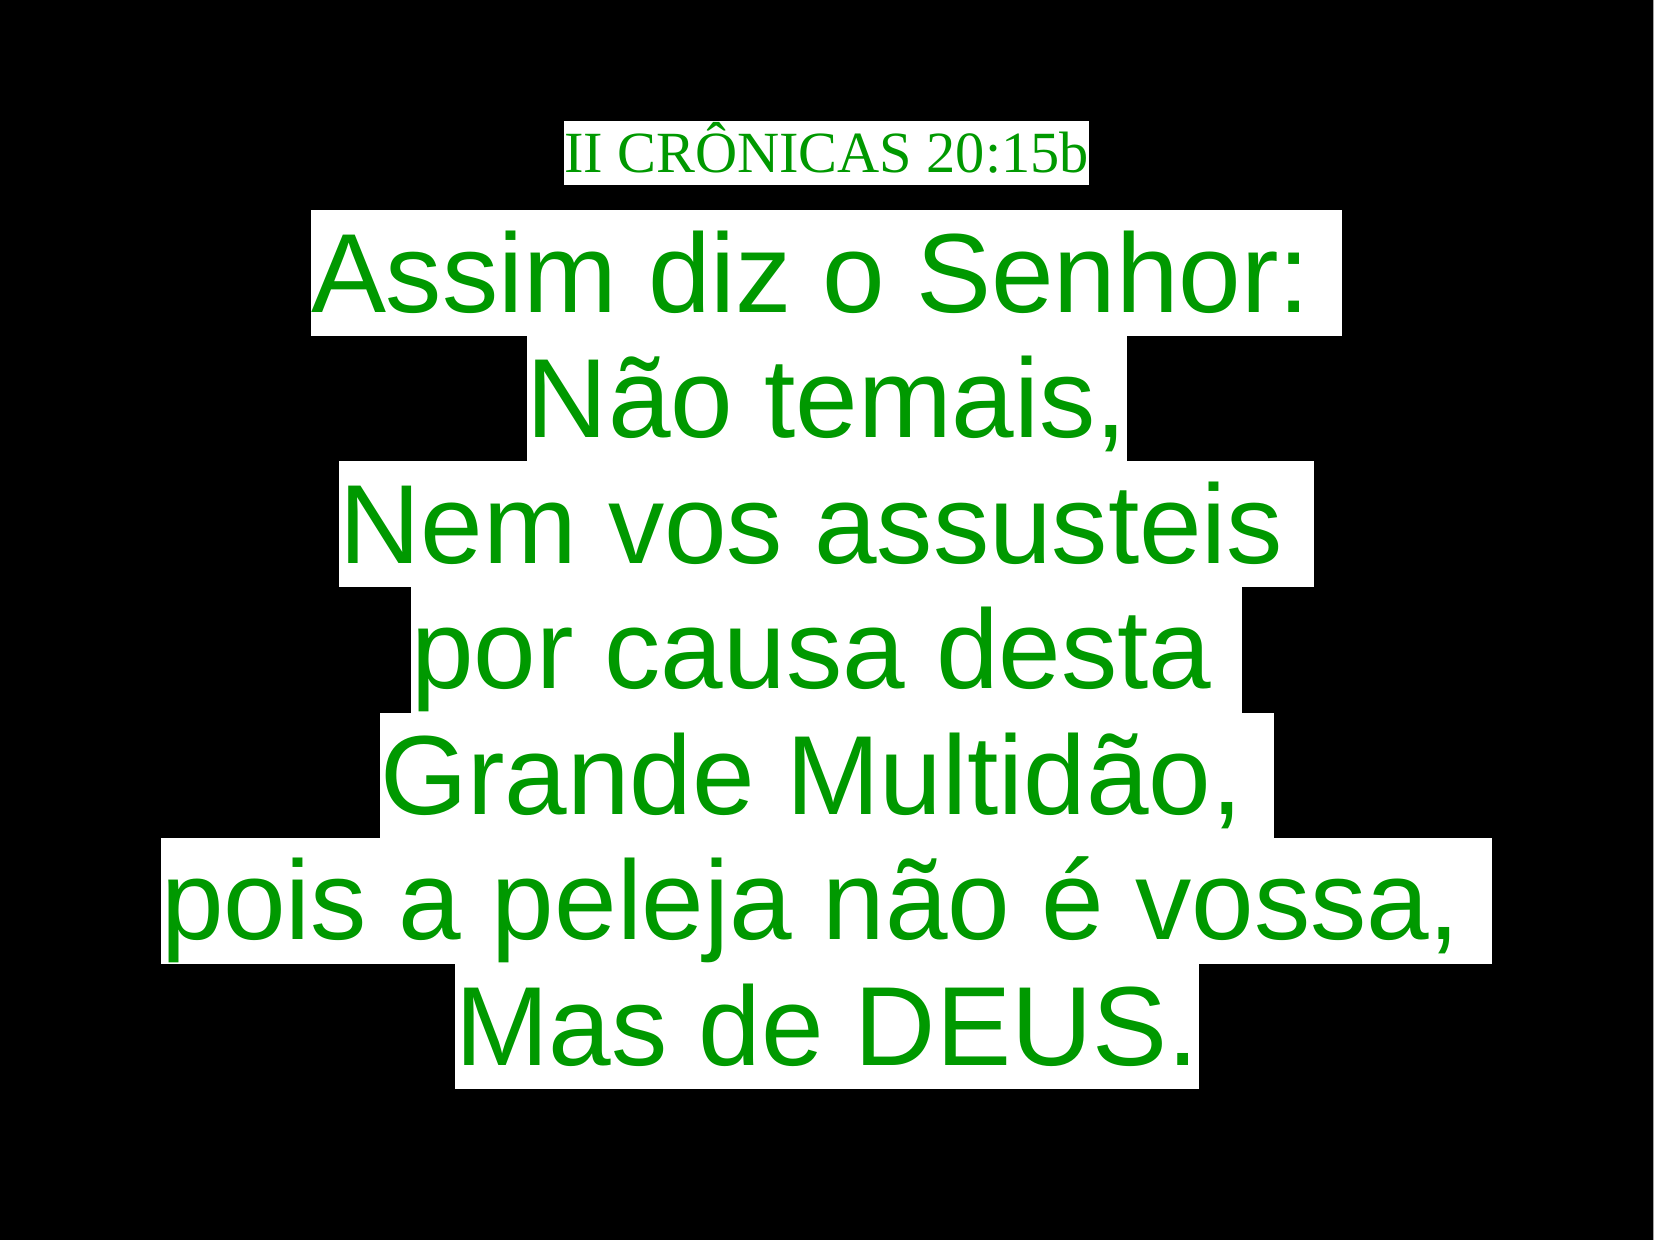

# II CRÔNICAS 20:15b
Assim diz o Senhor:
Não temais,
Nem vos assusteis
por causa desta
Grande Multidão,
pois a peleja não é vossa,
Mas de DEUS.